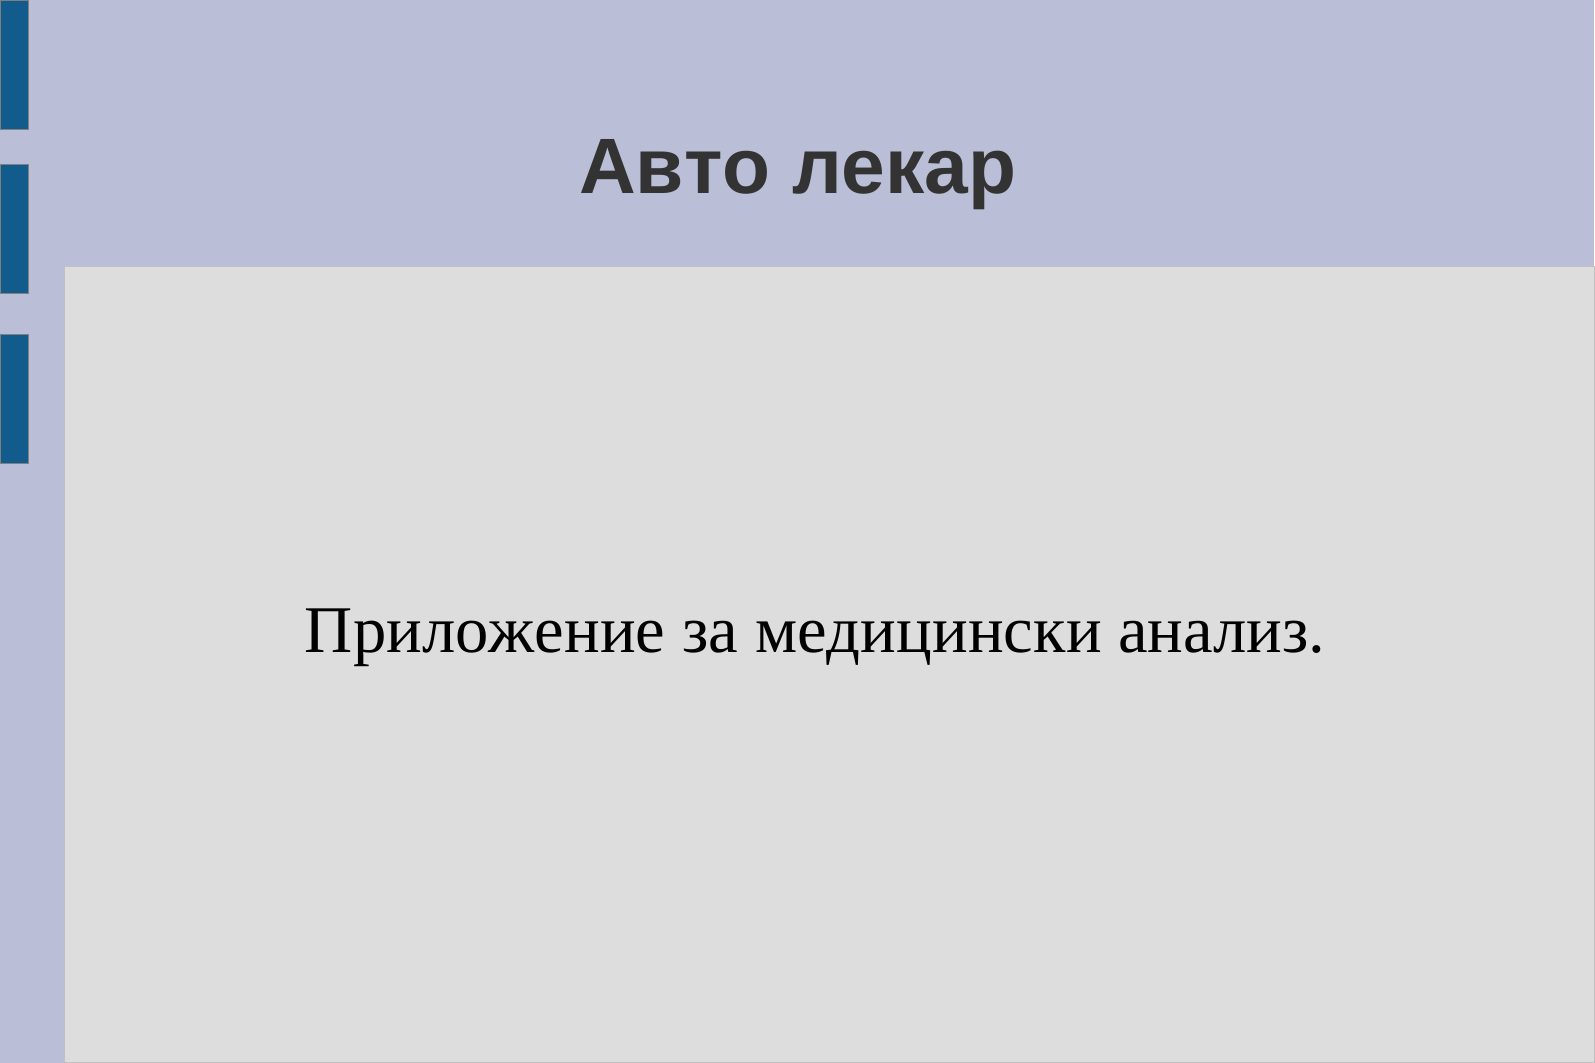

# Авто лекар
Приложение за медицински анализ.